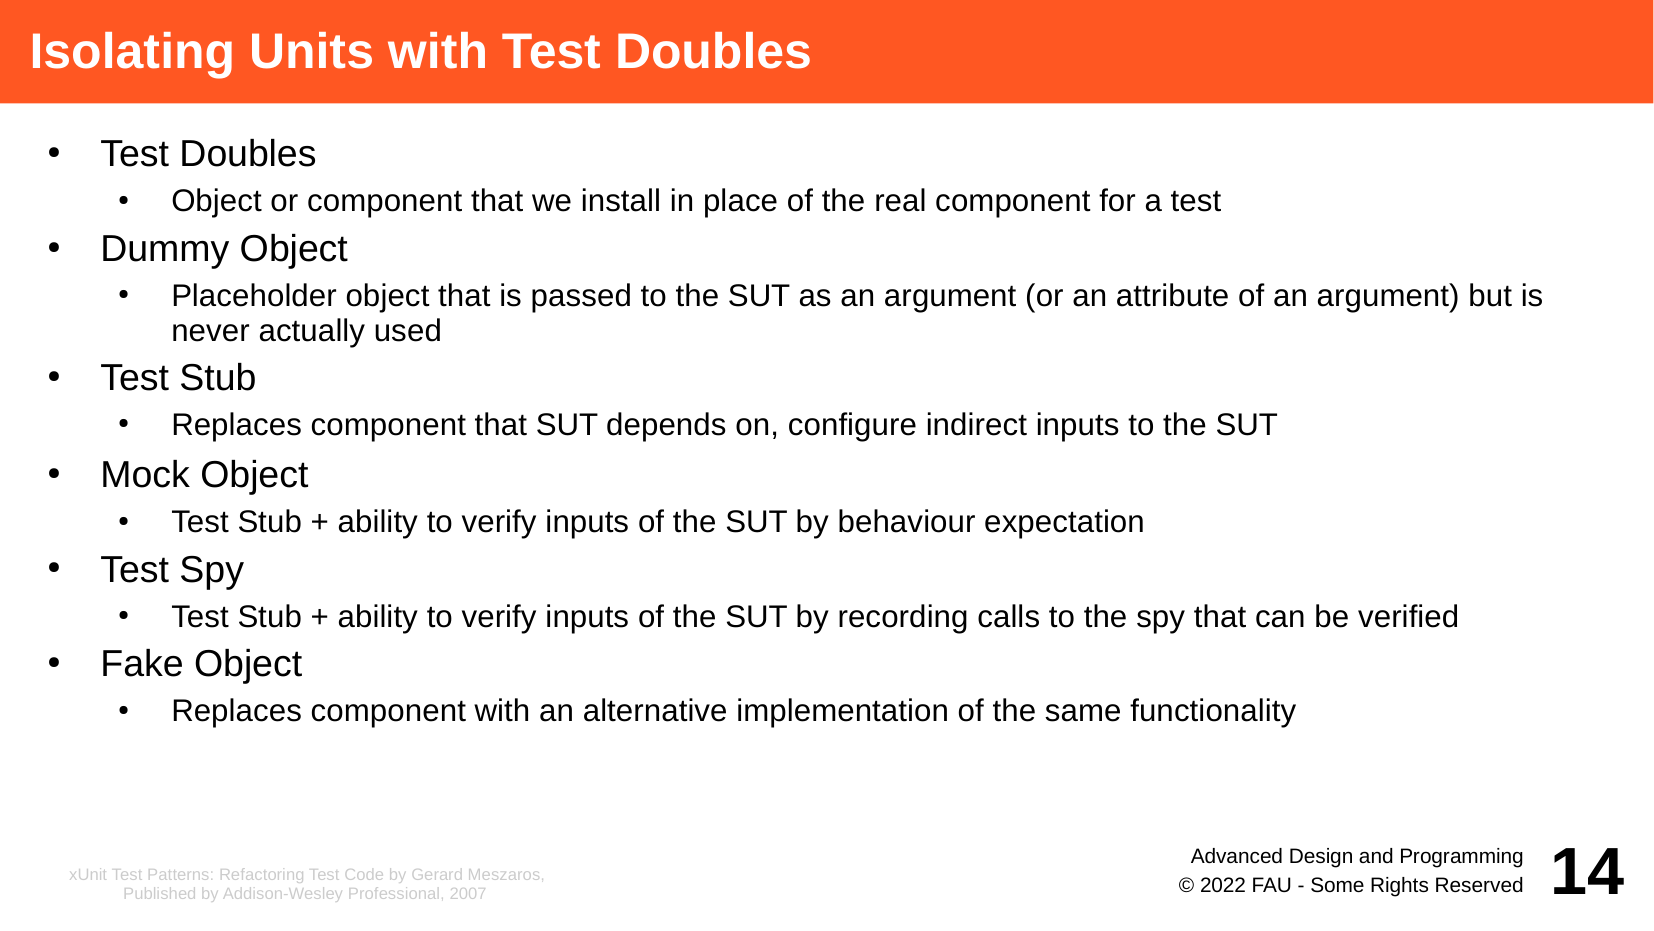

# Isolating Units with Test Doubles
Test Doubles
Object or component that we install in place of the real component for a test
Dummy Object
Placeholder object that is passed to the SUT as an argument (or an attribute of an argument) but is never actually used
Test Stub
Replaces component that SUT depends on, configure indirect inputs to the SUT
Mock Object
Test Stub + ability to verify inputs of the SUT by behaviour expectation
Test Spy
Test Stub + ability to verify inputs of the SUT by recording calls to the spy that can be verified
Fake Object
Replaces component with an alternative implementation of the same functionality
Advanced Design and Programming
14
xUnit Test Patterns: Refactoring Test Code by Gerard Meszaros,
Published by Addison-Wesley Professional, 2007
© 2022 FAU - Some Rights Reserved